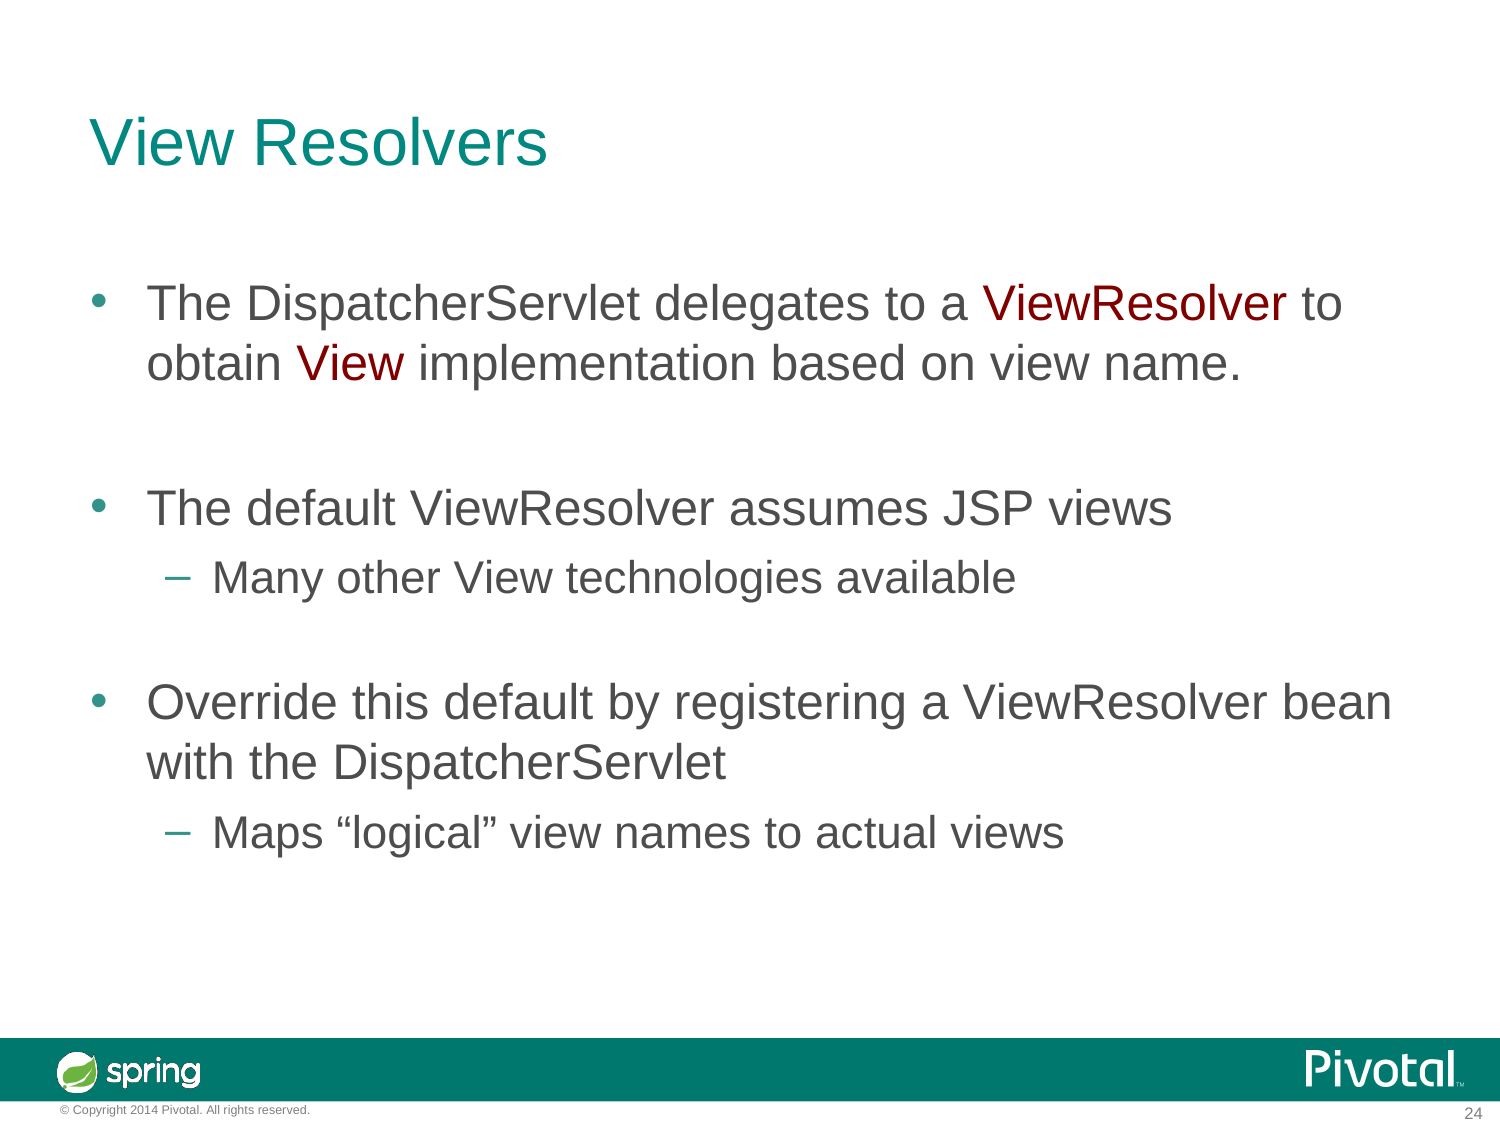

# View Resolvers
The DispatcherServlet delegates to a ViewResolver to obtain View implementation based on view name.
The default ViewResolver assumes JSP views
Many other View technologies available
Override this default by registering a ViewResolver bean with the DispatcherServlet
Maps “logical” view names to actual views